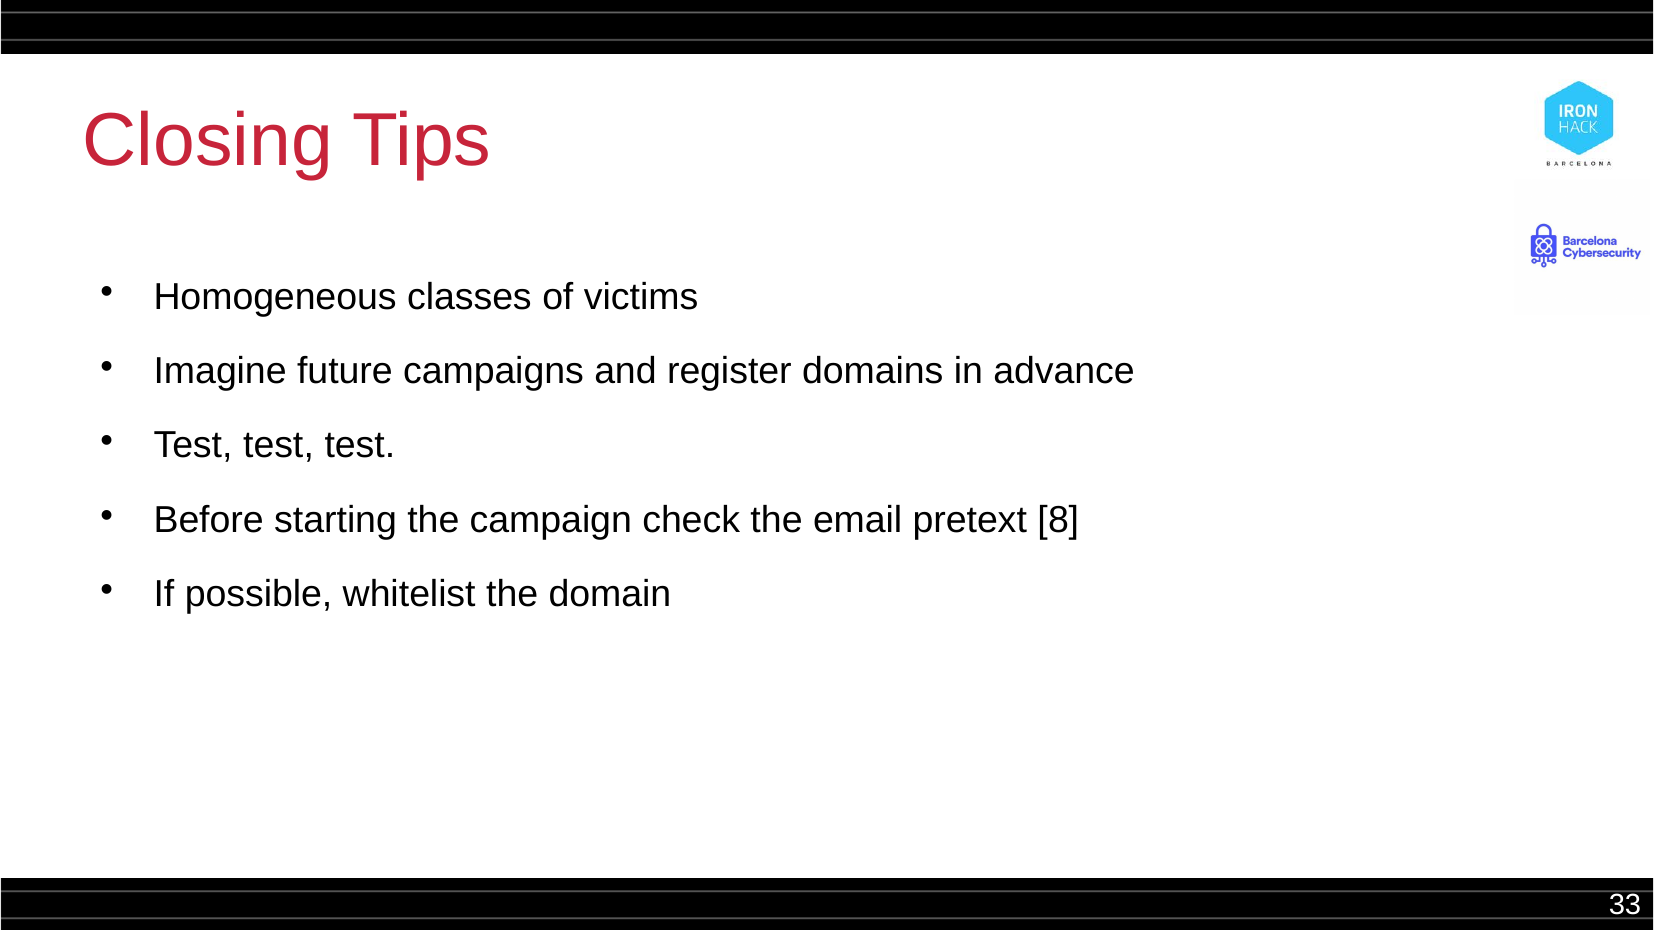

Closing Tips
Homogeneous classes of victims
Imagine future campaigns and register domains in advance
Test, test, test.
Before starting the campaign check the email pretext [8]
If possible, whitelist the domain